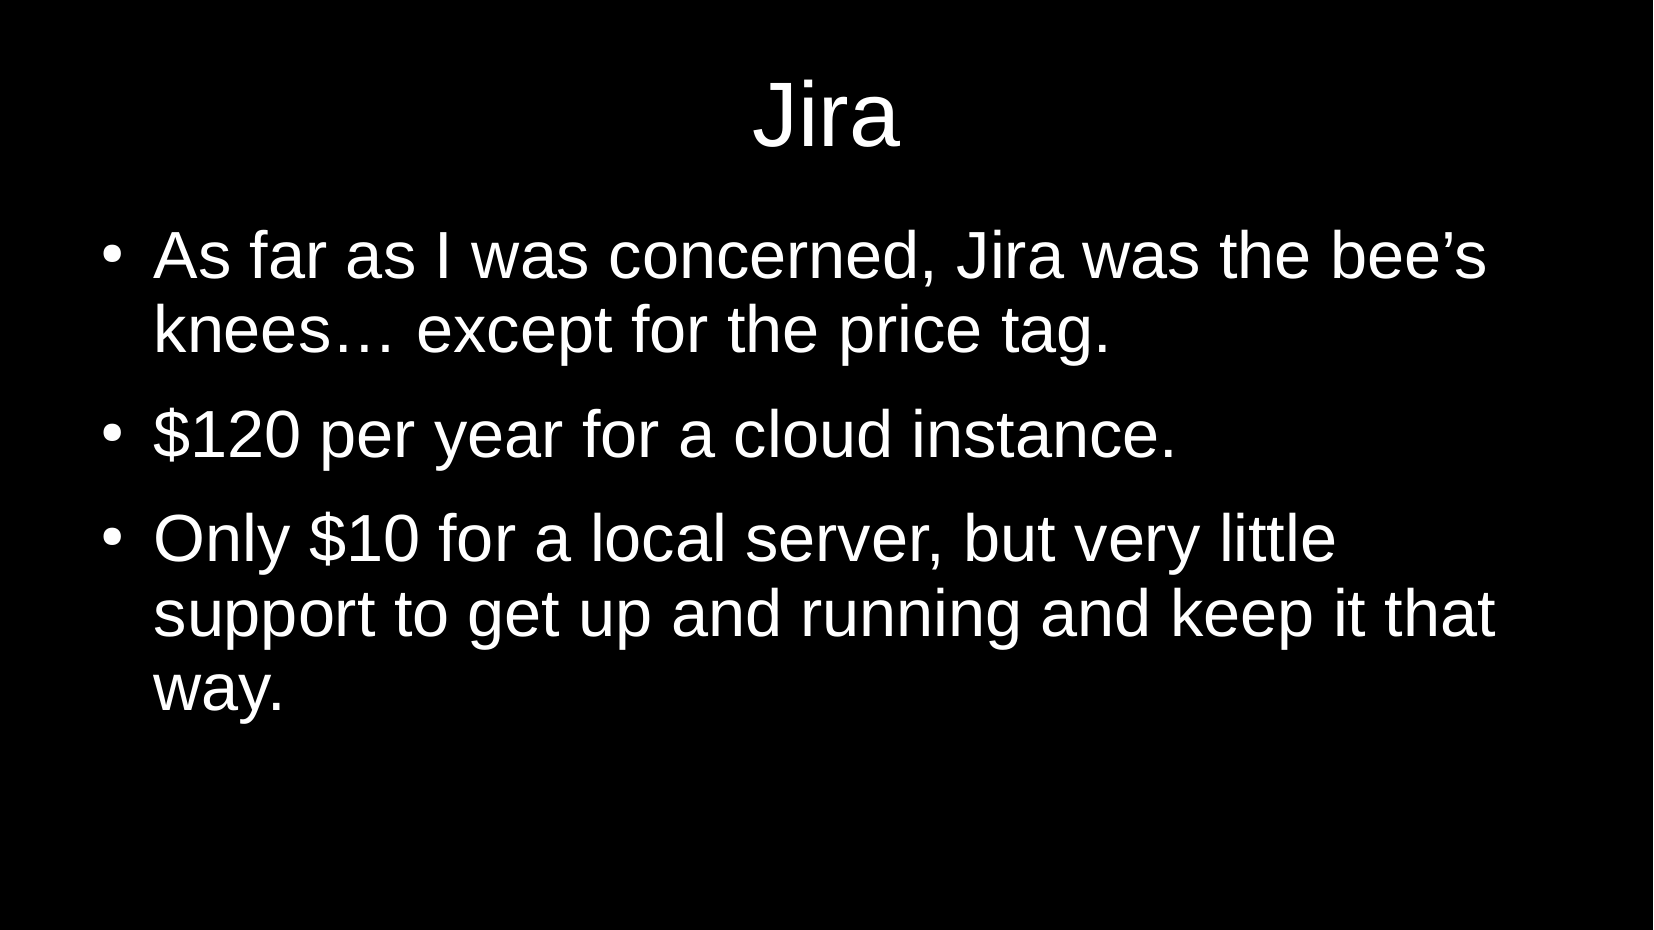

# Jira
As far as I was concerned, Jira was the bee’s knees… except for the price tag.
$120 per year for a cloud instance.
Only $10 for a local server, but very little support to get up and running and keep it that way.